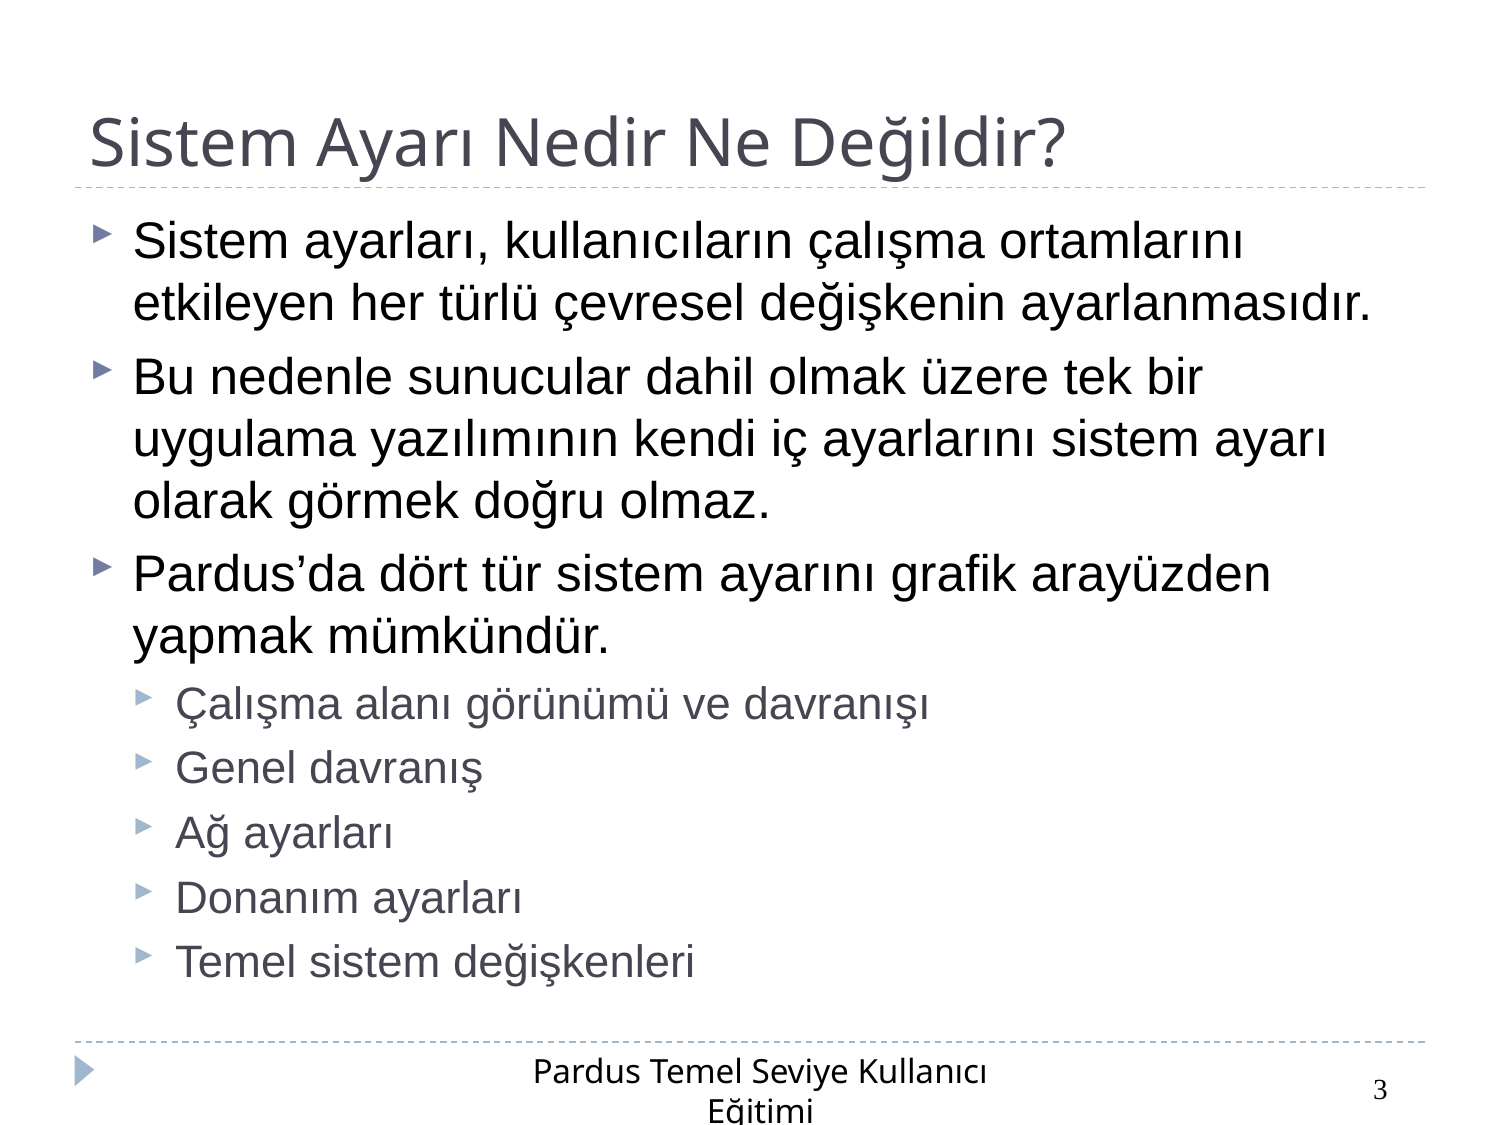

# Sistem Ayarı Nedir Ne Değildir?
Sistem ayarları, kullanıcıların çalışma ortamlarını etkileyen her türlü çevresel değişkenin ayarlanmasıdır.
Bu nedenle sunucular dahil olmak üzere tek bir uygulama yazılımının kendi iç ayarlarını sistem ayarı olarak görmek doğru olmaz.
Pardus’da dört tür sistem ayarını grafik arayüzden yapmak mümkündür.
Çalışma alanı görünümü ve davranışı
Genel davranış
Ağ ayarları
Donanım ayarları
Temel sistem değişkenleri